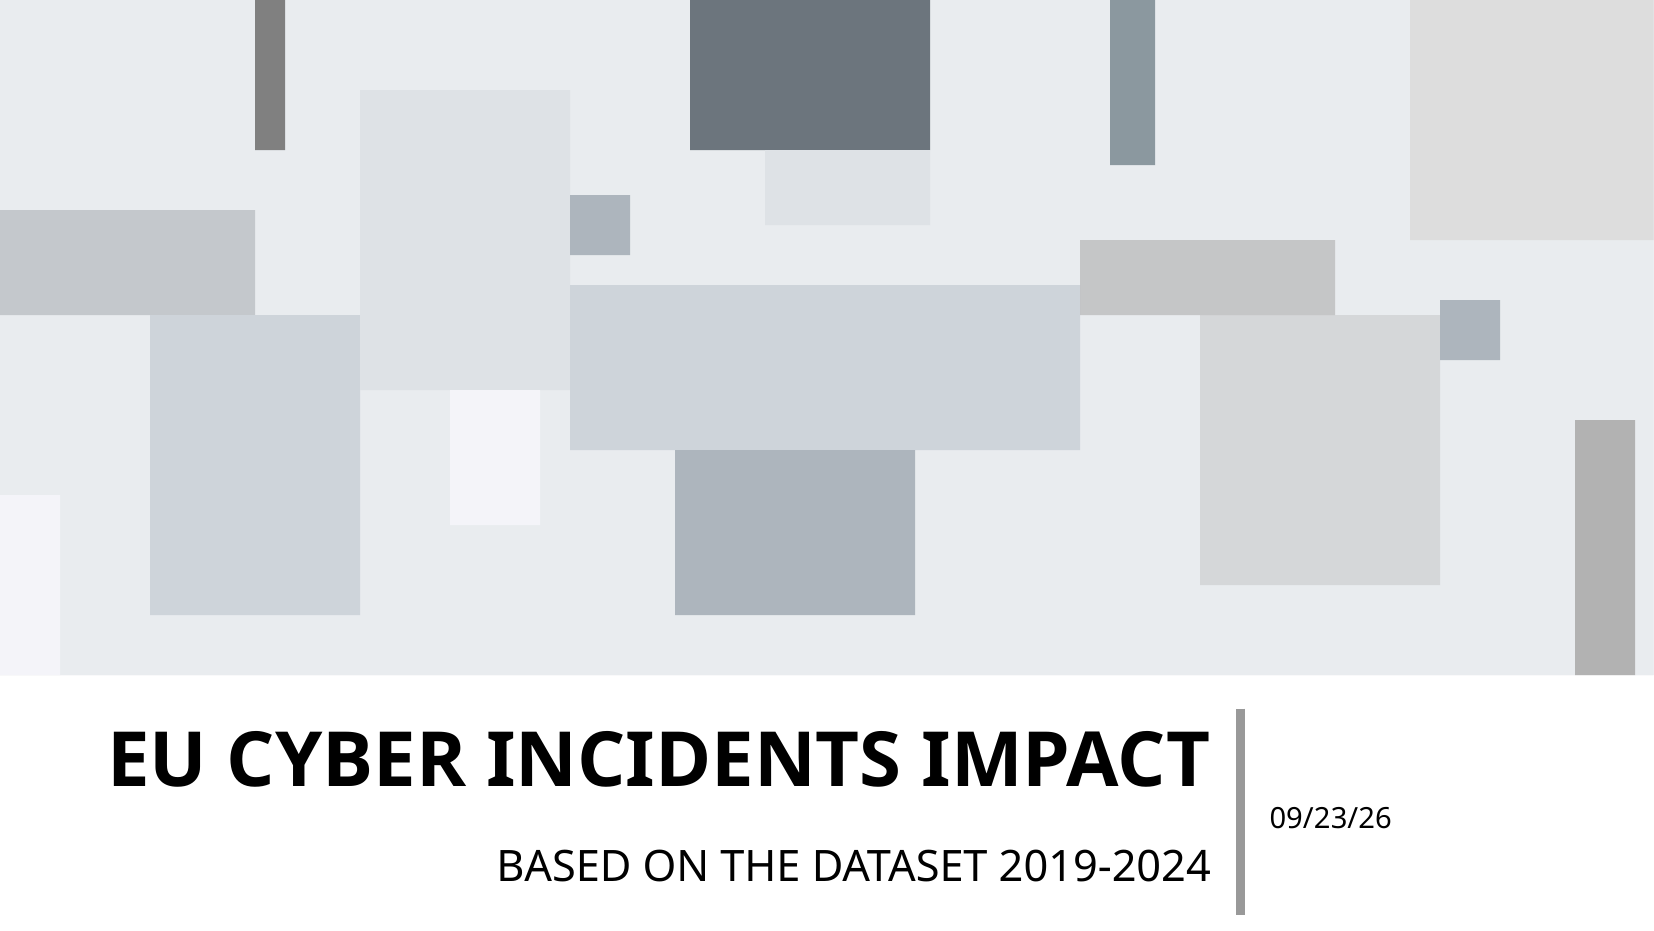

# EU CYBER INCIDENTS IMPACT
BASED ON THE DATASET 2019-2024